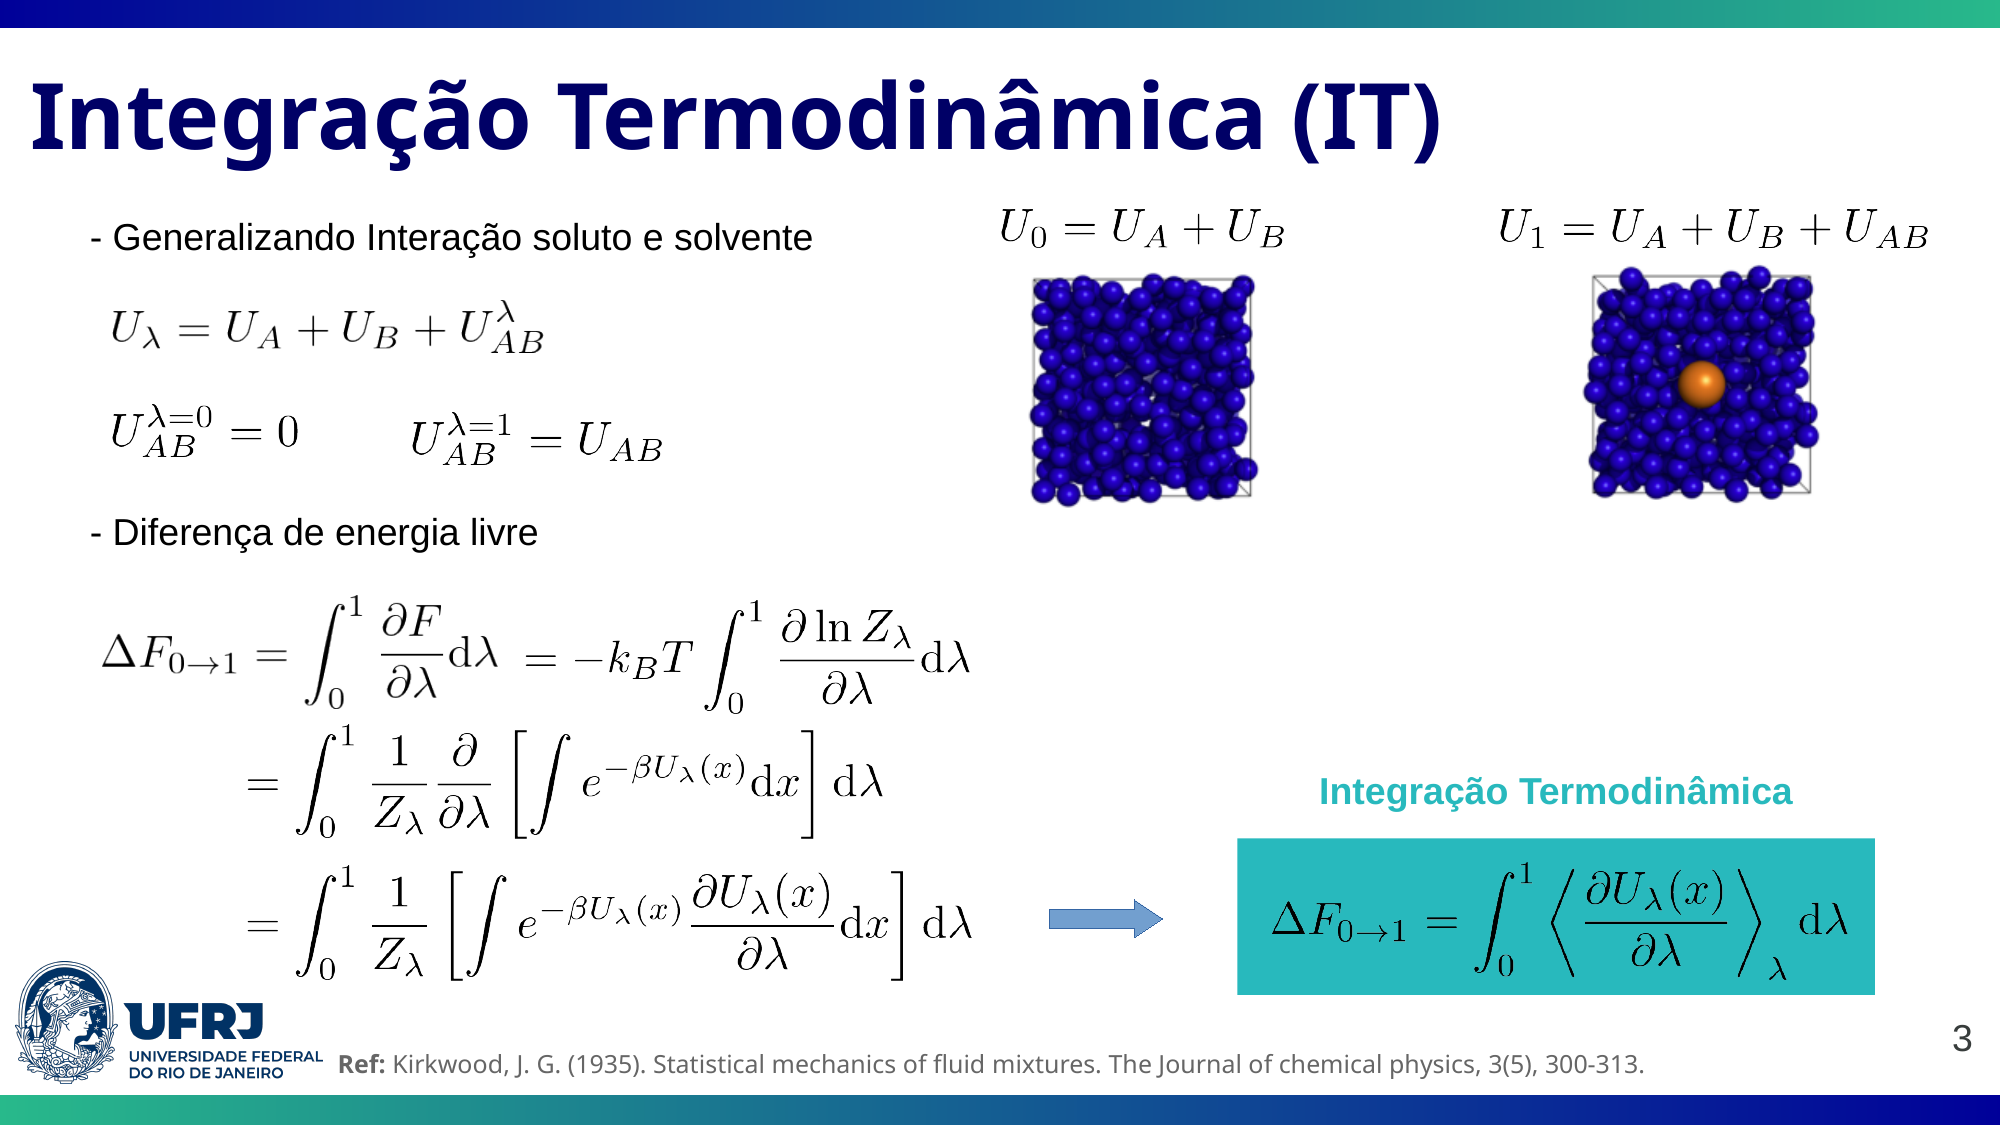

Integração Termodinâmica (IT)
- Generalizando Interação soluto e solvente
- Diferença de energia livre
Integração Termodinâmica
Ref: Kirkwood, J. G. (1935). Statistical mechanics of fluid mixtures. The Journal of chemical physics, 3(5), 300-313.